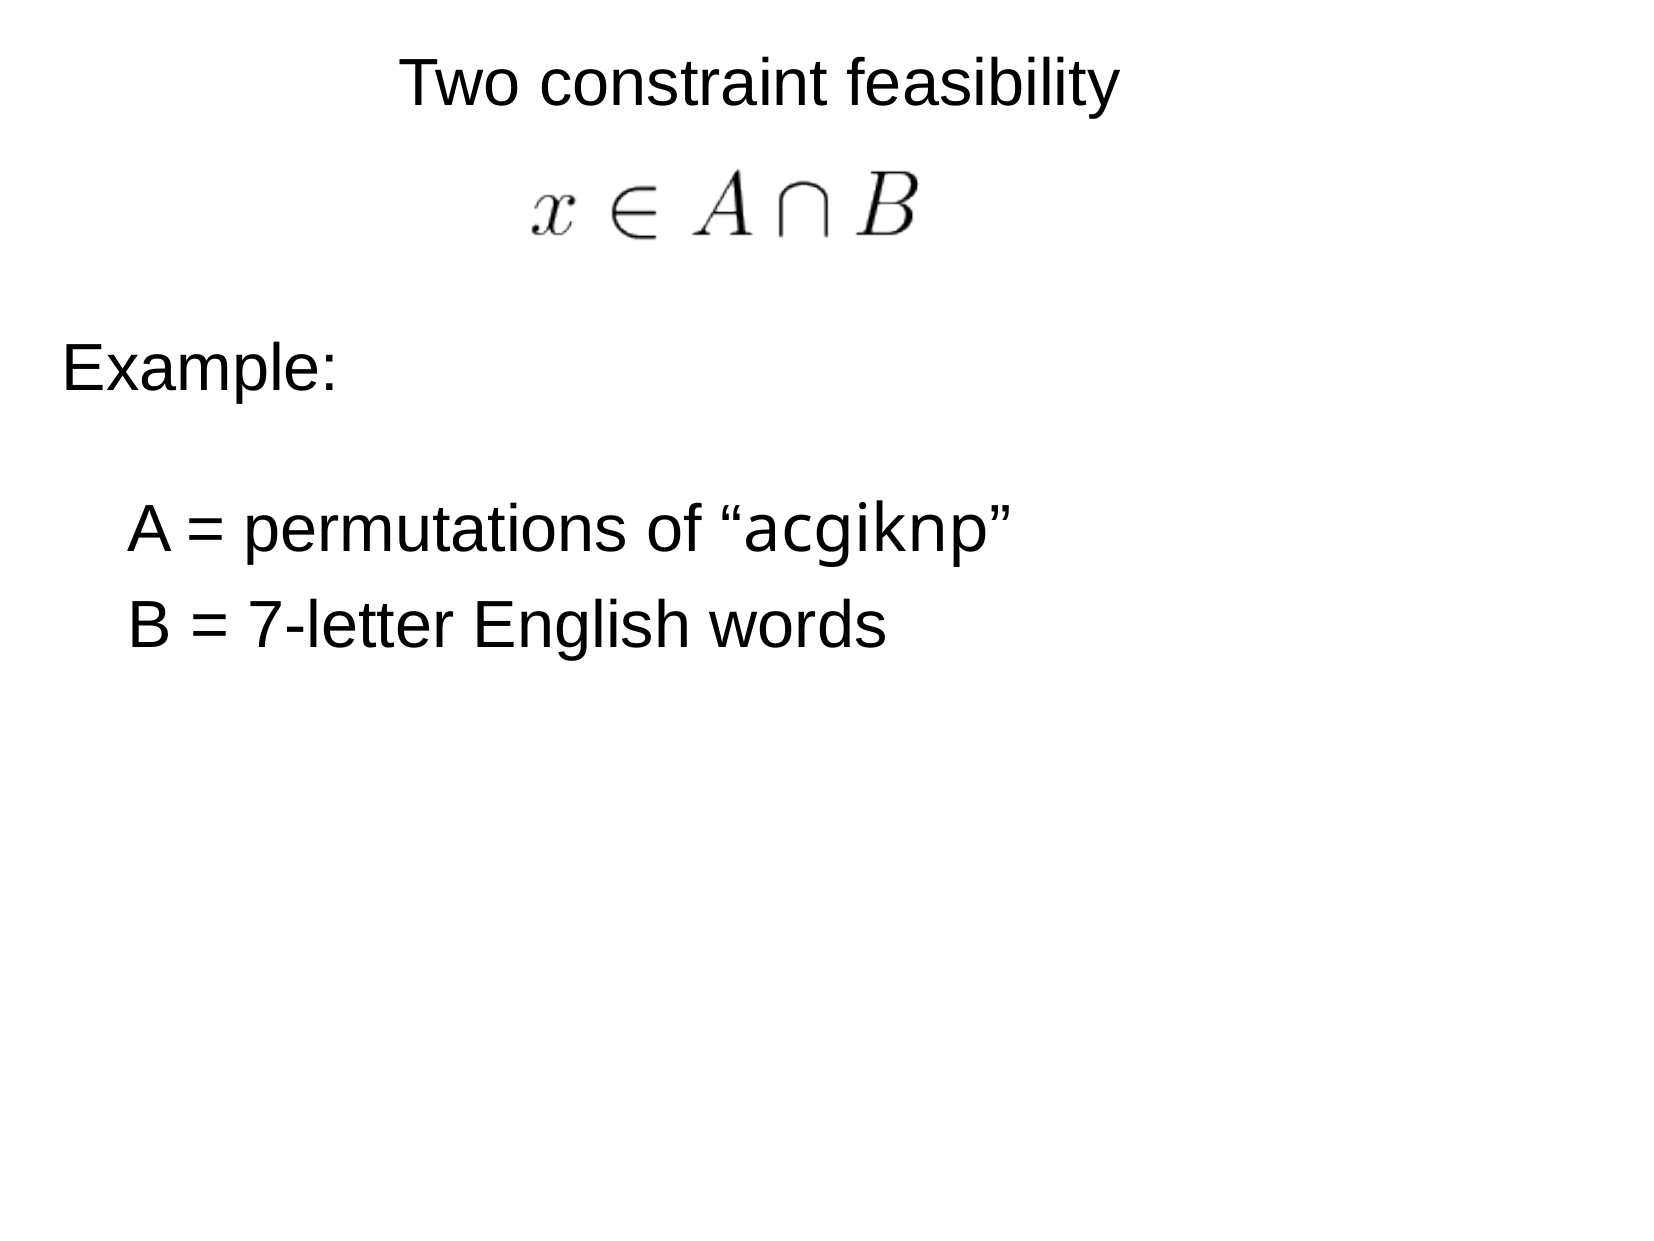

Two constraint feasibility
Example:
A = permutations of “acgiknp”
B = 7-letter English words